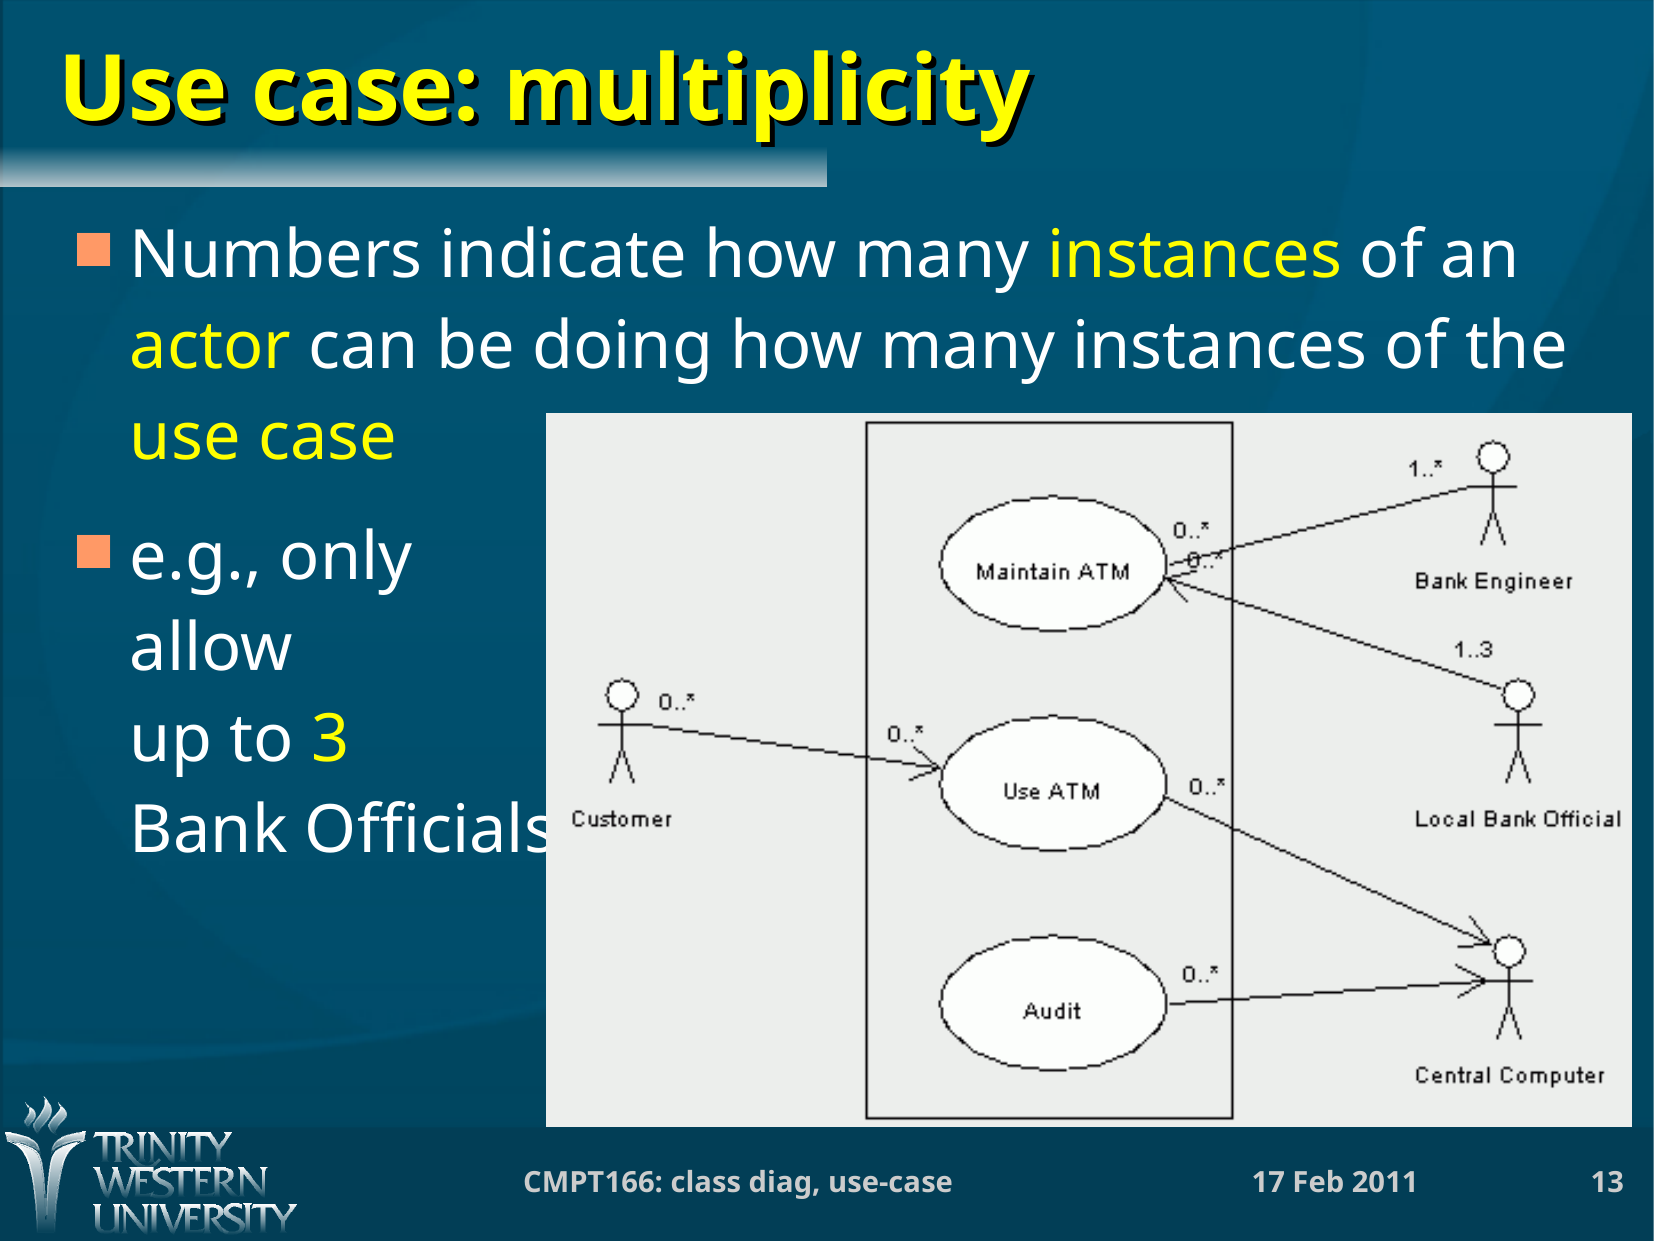

# Use case: multiplicity
Numbers indicate how many instances of an actor can be doing how many instances of the use case
e.g., only
allow
up to 3
Bank Officials
CMPT166: class diag, use-case
17 Feb 2011
13